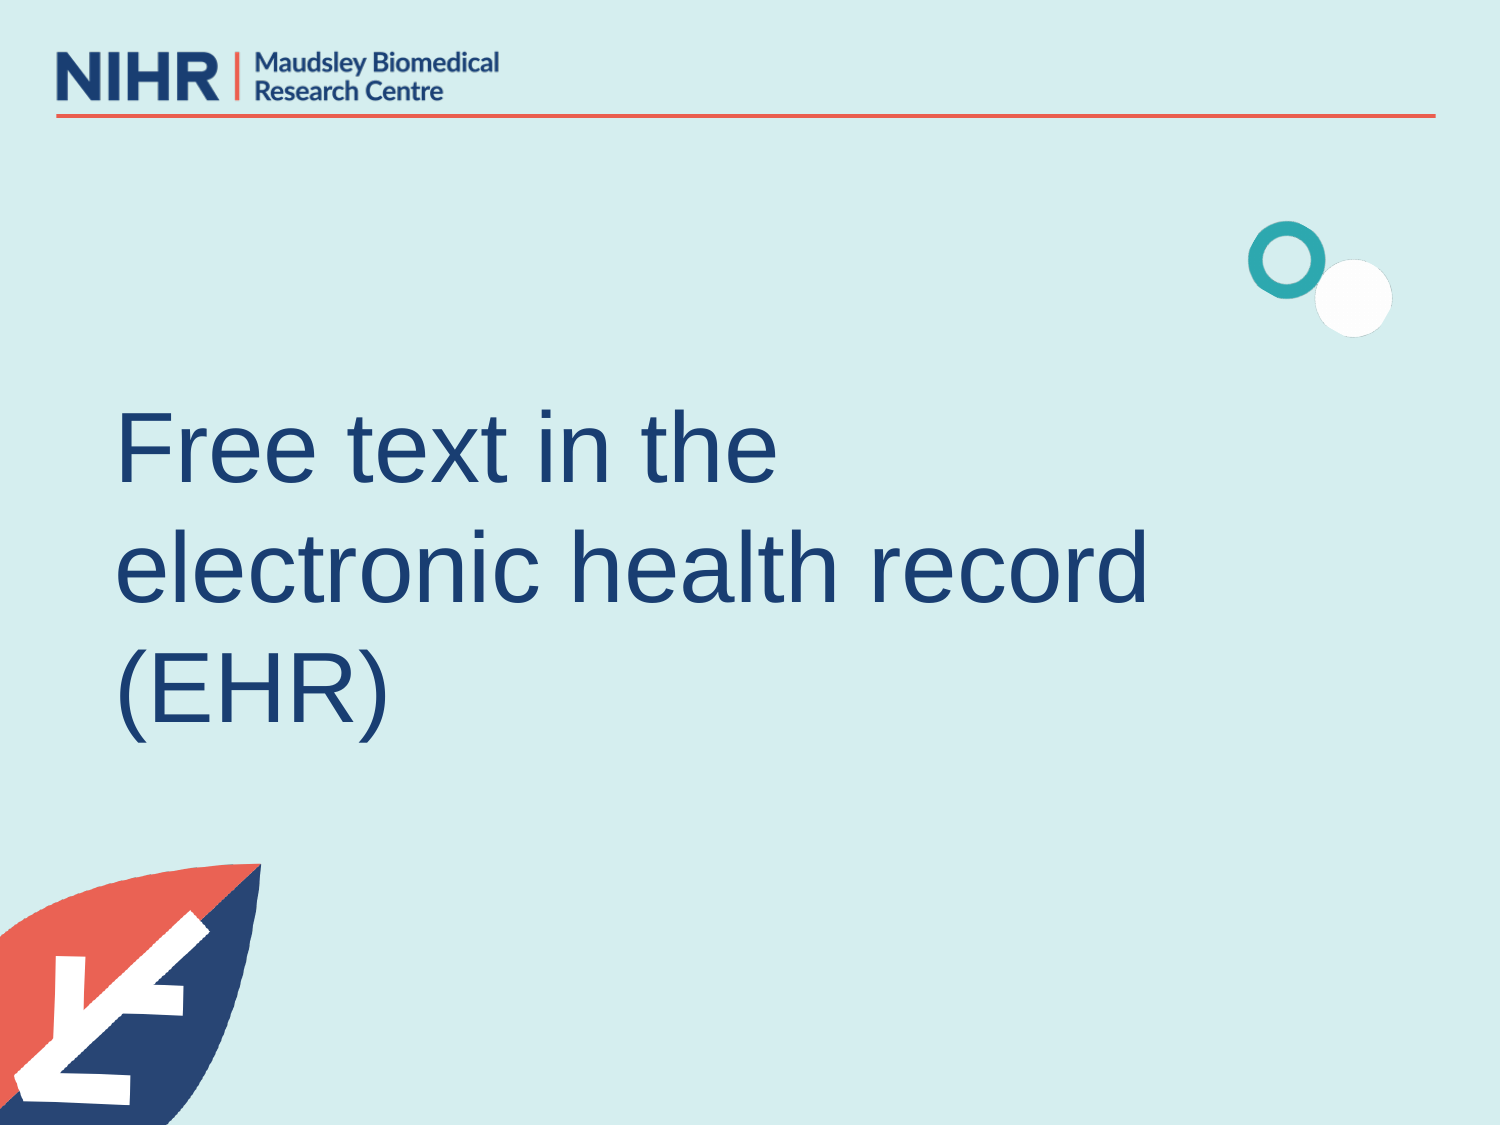

# Free text in the electronic health record (EHR)